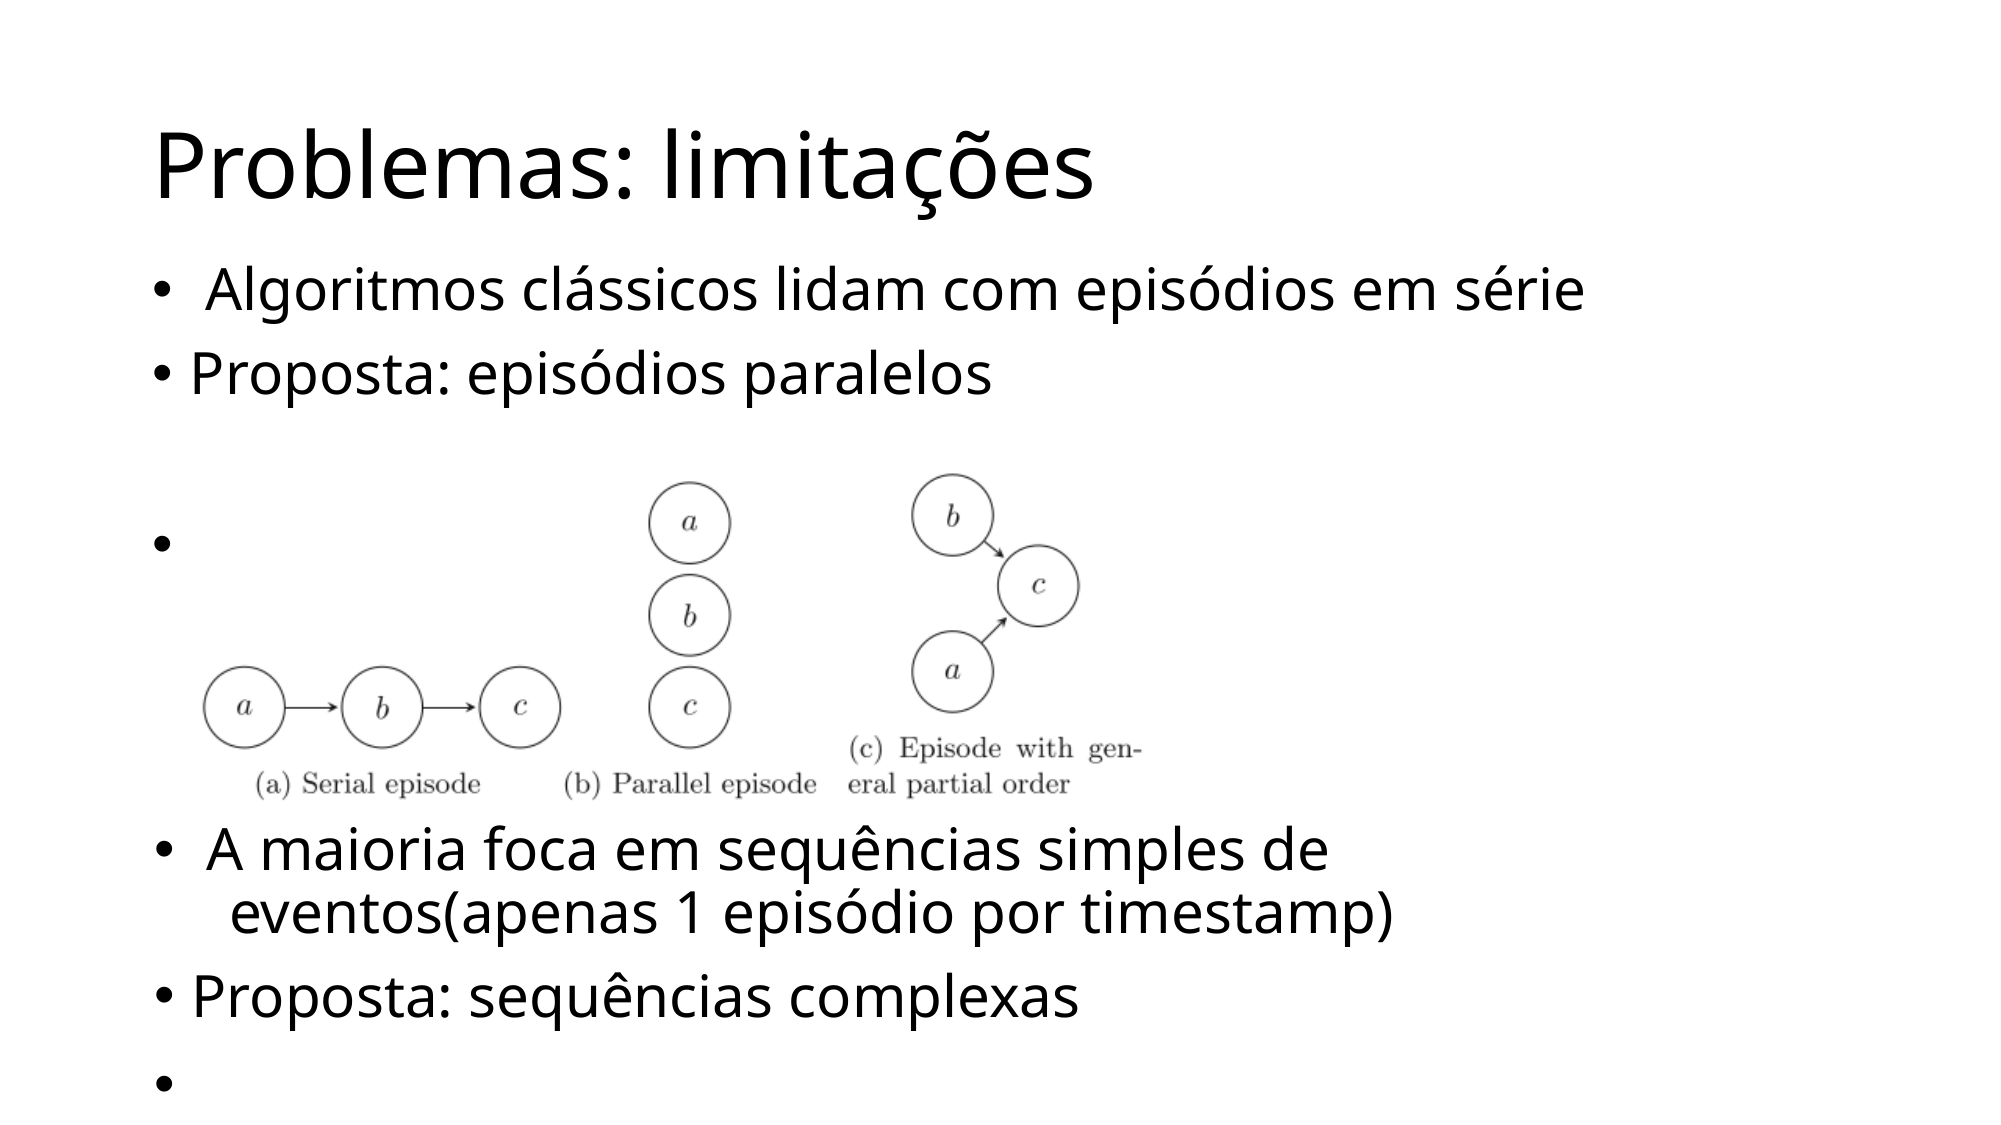

# Problemas: limitações
 Algoritmos clássicos lidam com episódios em série
Proposta: episódios paralelos
 A maioria foca em sequências simples de eventos(apenas 1 episódio por timestamp)
Proposta: sequências complexas